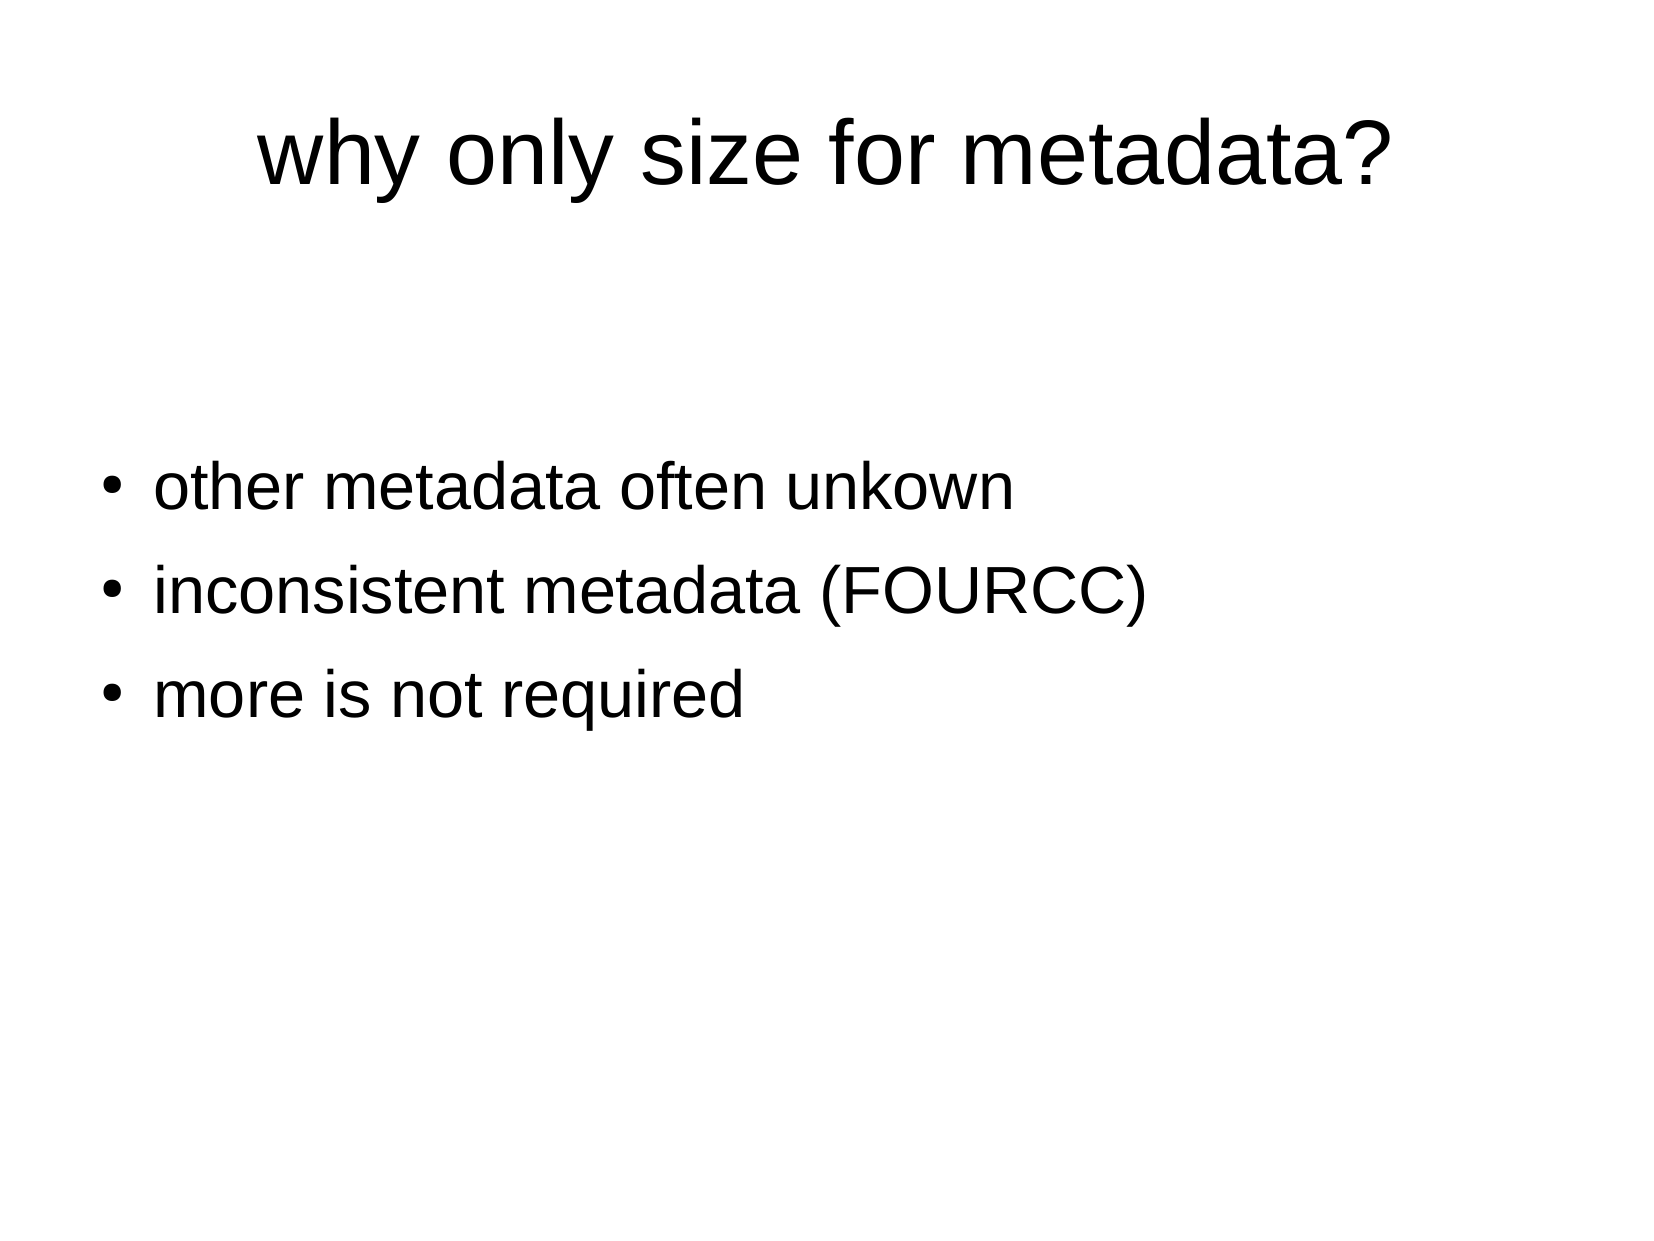

# why only size for metadata?
other metadata often unkown
inconsistent metadata (FOURCC)
more is not required